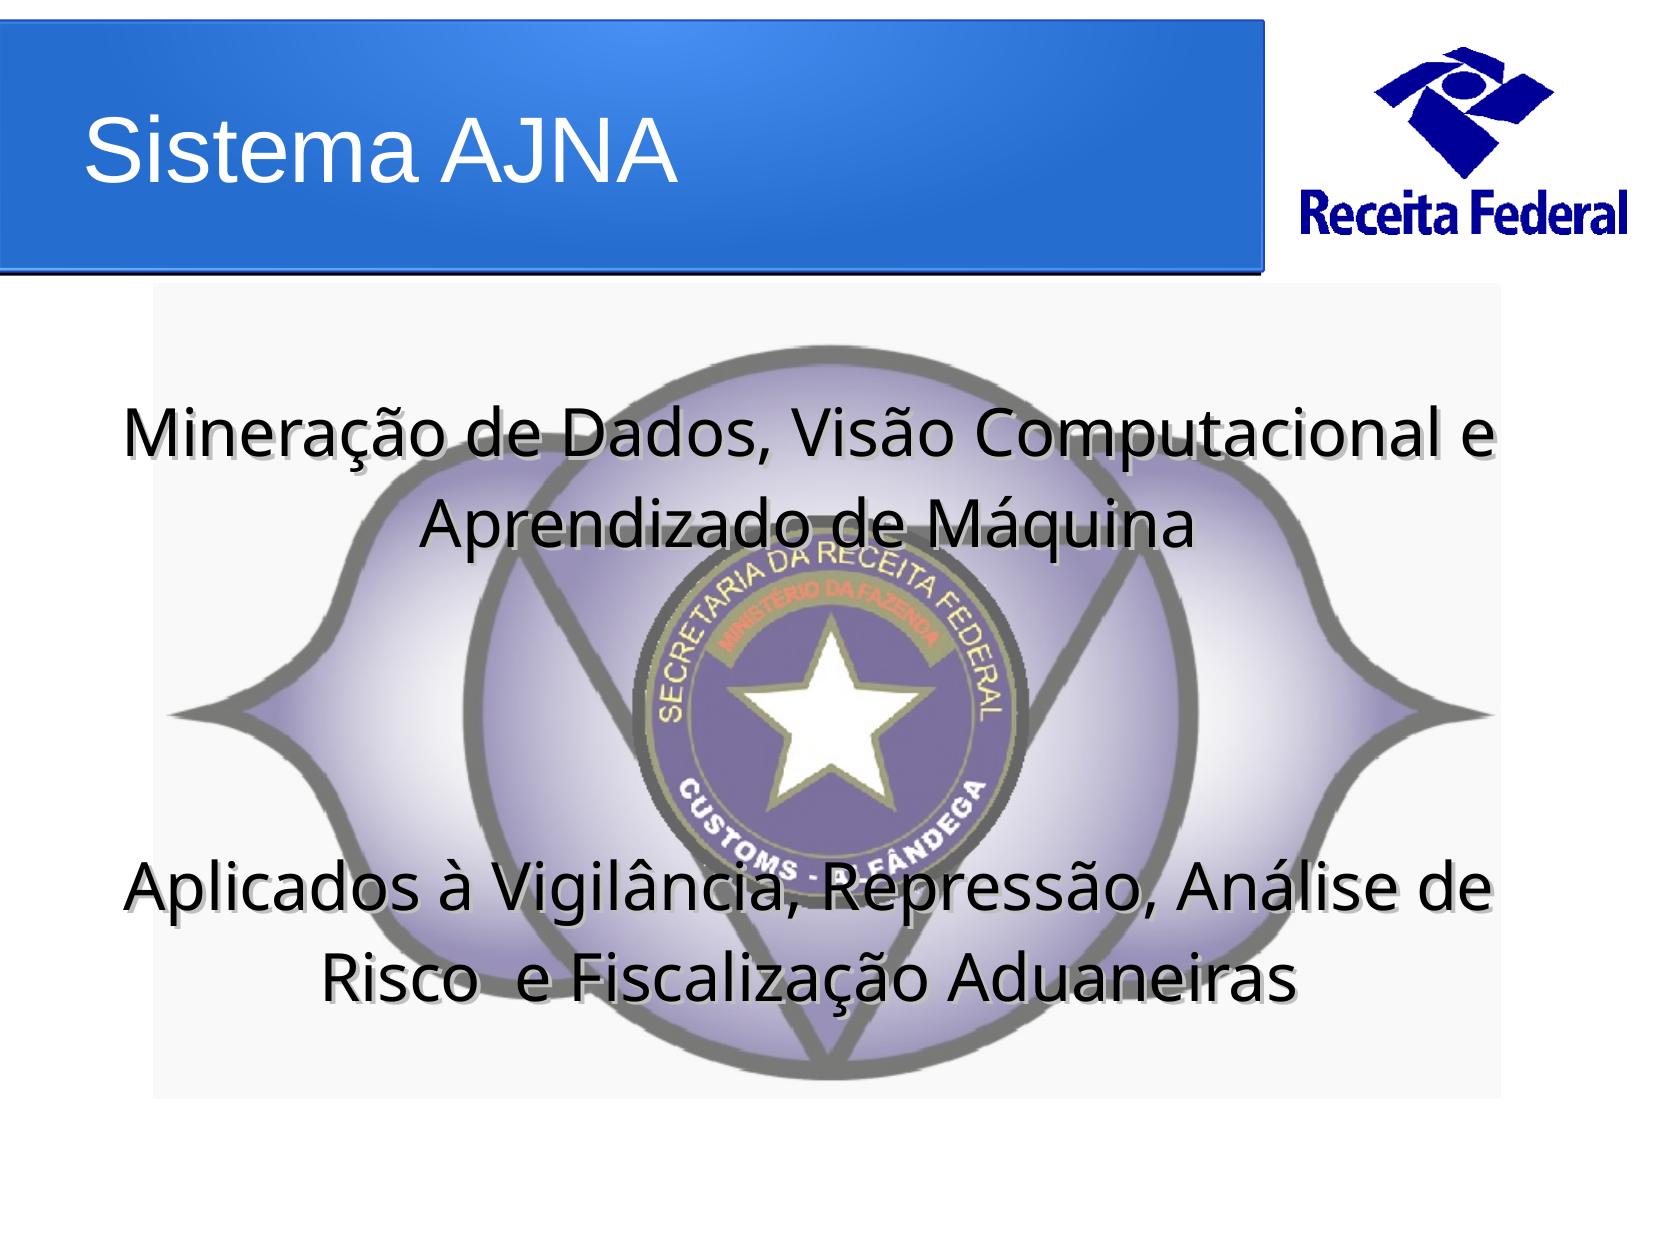

# Sistema AJNA
Mineração de Dados, Visão Computacional e Aprendizado de Máquina
Aplicados à Vigilância, Repressão, Análise de Risco e Fiscalização Aduaneiras